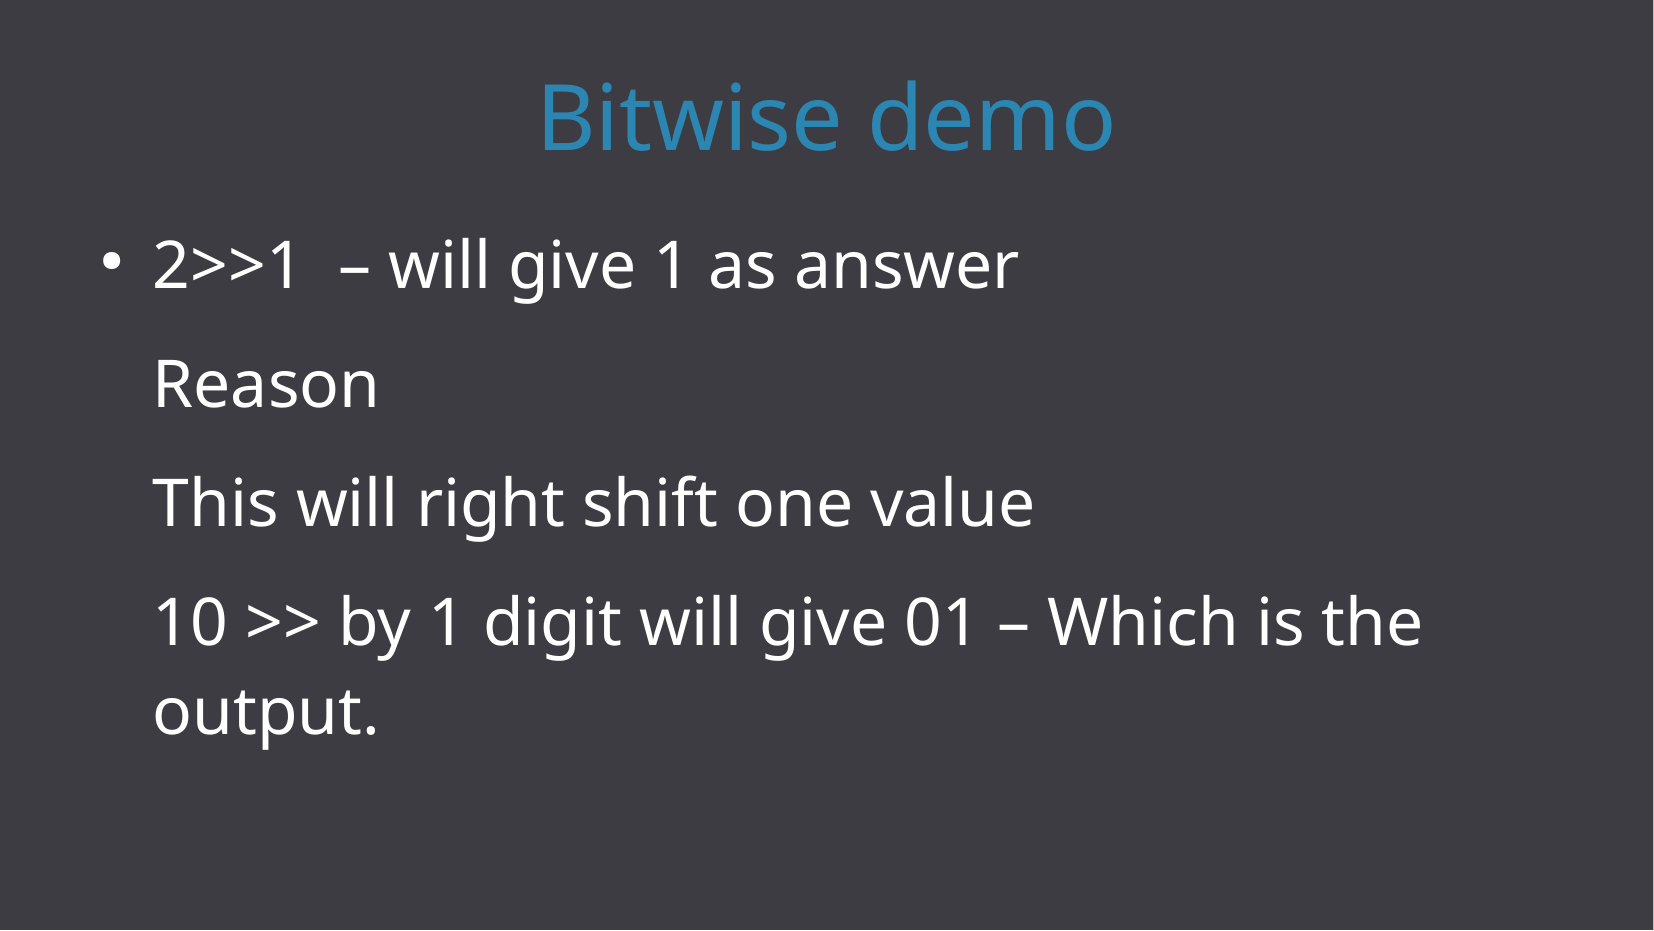

# Bitwise demo
2>>1 – will give 1 as answer
Reason
This will right shift one value
10 >> by 1 digit will give 01 – Which is the output.